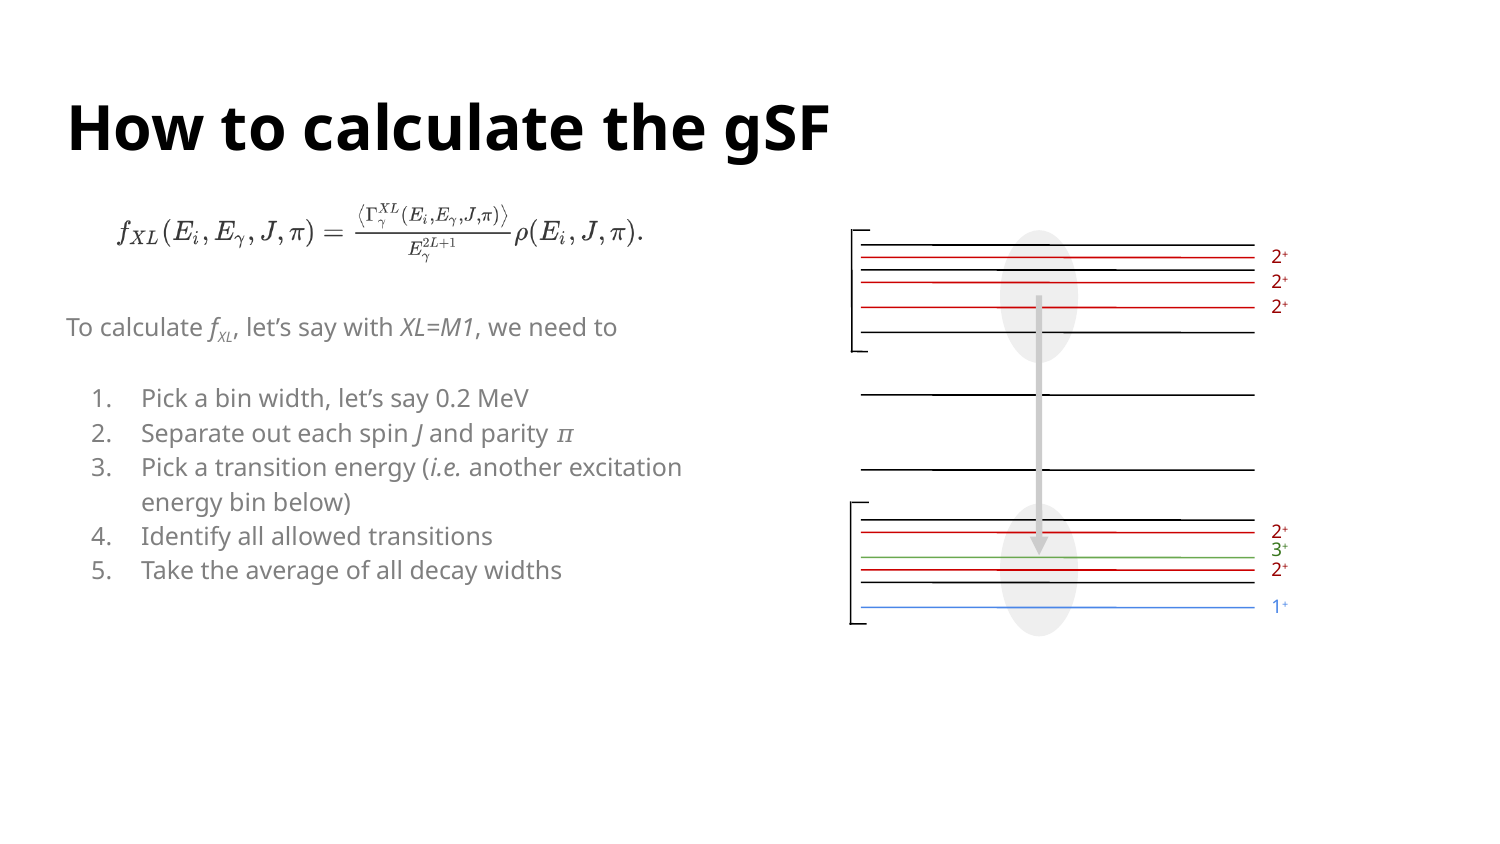

# How to calculate the gSF
2+
2+
2+
To calculate fXL, let’s say with XL=M1, we need to
Pick a bin width, let’s say 0.2 MeV
Separate out each spin J and parity 𝜋
Pick a transition energy (i.e. another excitation energy bin below)
Identify all allowed transitions
Take the average of all decay widths
2+
3+
2+
1+